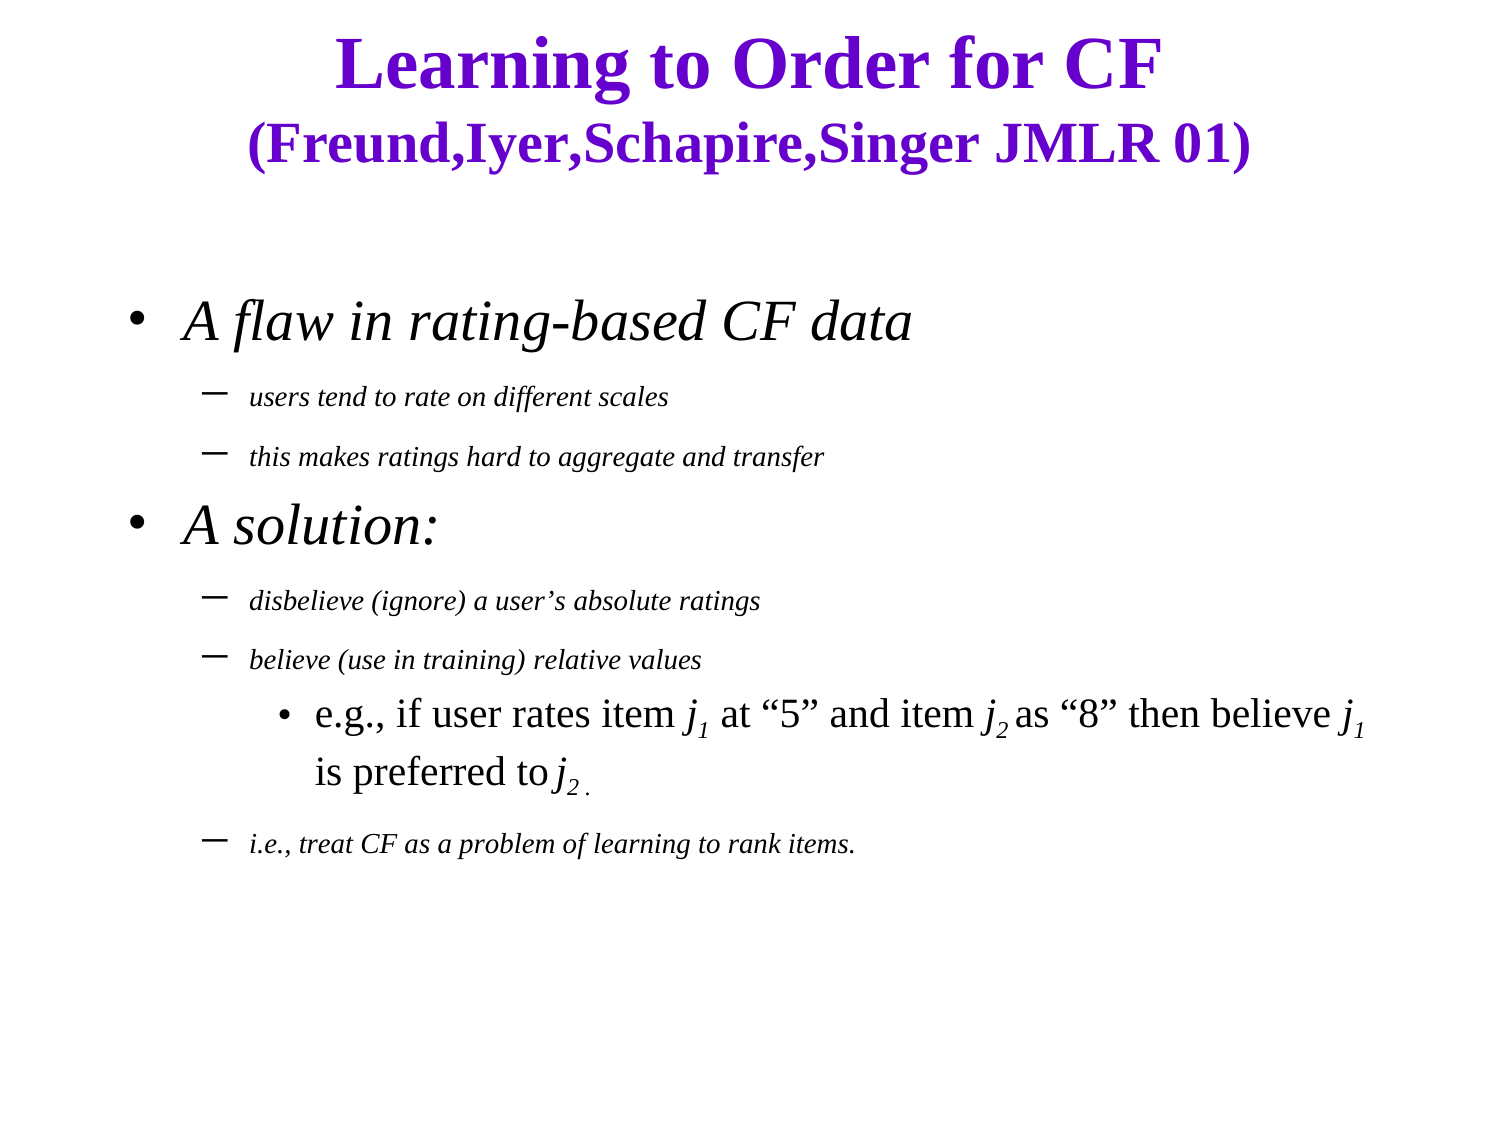

# Learning to Order for CF (Freund,Iyer,Schapire,Singer JMLR 01)
A flaw in rating-based CF data
users tend to rate on different scales
this makes ratings hard to aggregate and transfer
A solution:
disbelieve (ignore) a user’s absolute ratings
believe (use in training) relative values
e.g., if user rates item j1 at “5” and item j2 as “8” then believe j1 is preferred to j2 .
i.e., treat CF as a problem of learning to rank items.